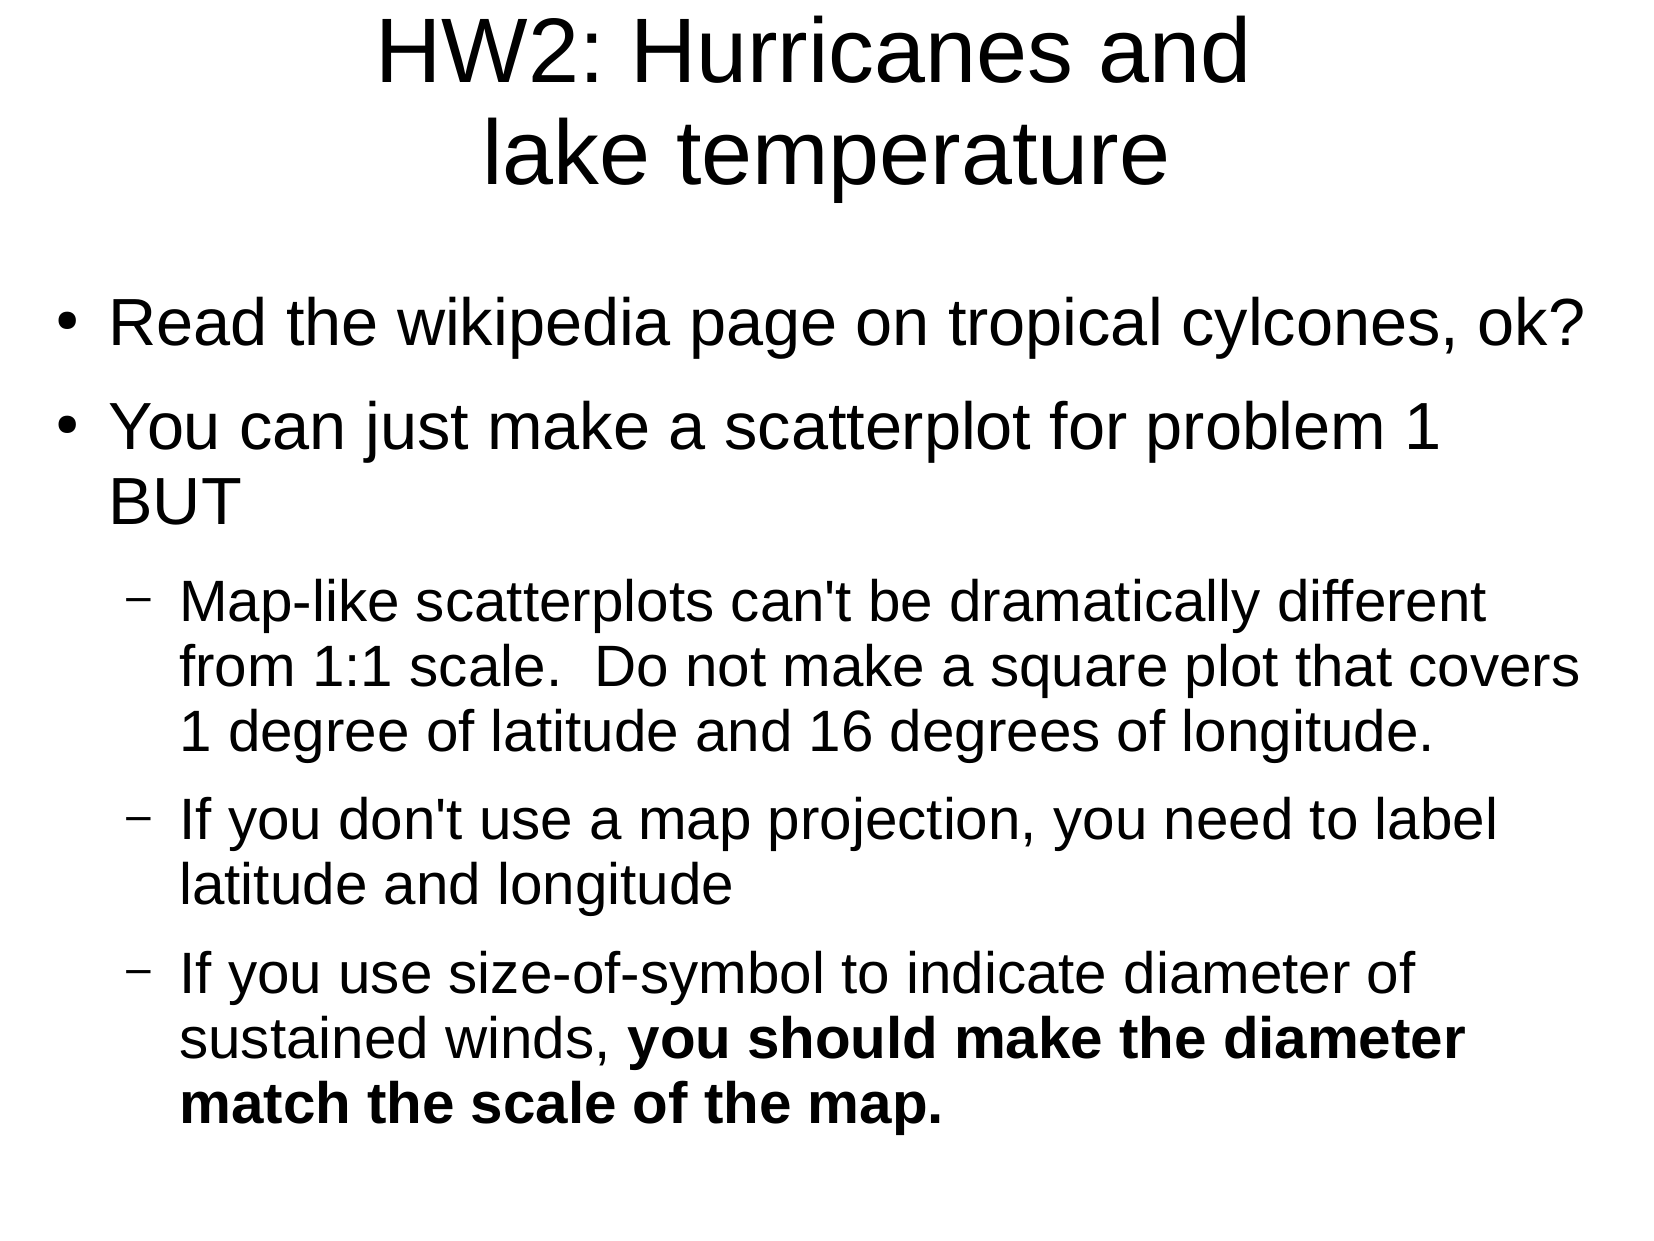

# HW2: Hurricanes and lake temperature
Read the wikipedia page on tropical cylcones, ok?
You can just make a scatterplot for problem 1 BUT
Map-like scatterplots can't be dramatically different from 1:1 scale. Do not make a square plot that covers 1 degree of latitude and 16 degrees of longitude.
If you don't use a map projection, you need to label latitude and longitude
If you use size-of-symbol to indicate diameter of sustained winds, you should make the diameter match the scale of the map.